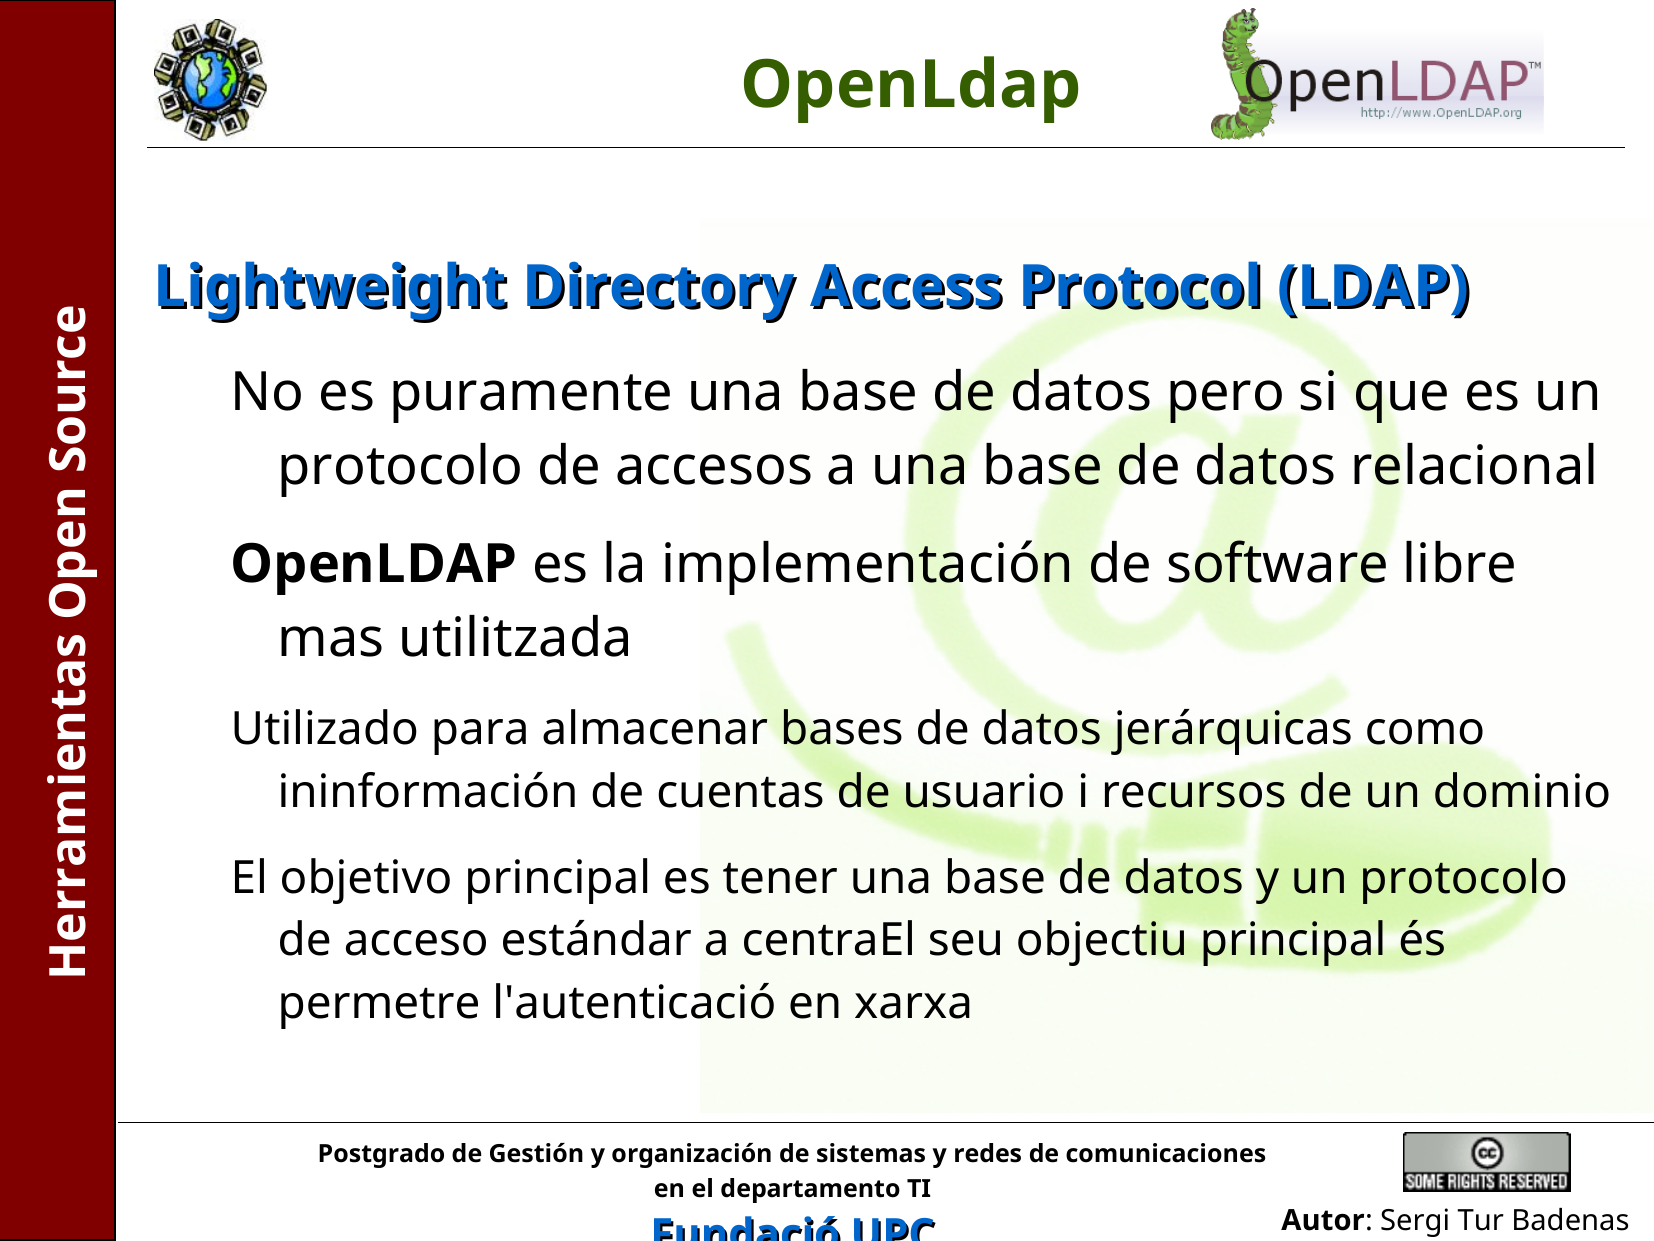

# OpenLdap
Lightweight Directory Access Protocol (LDAP)
No es puramente una base de datos pero si que es un protocolo de accesos a una base de datos relacional
OpenLDAP es la implementación de software libre mas utilitzada
Utilizado para almacenar bases de datos jerárquicas como ininformación de cuentas de usuario i recursos de un dominio
El objetivo principal es tener una base de datos y un protocolo de acceso estándar a centraEl seu objectiu principal és permetre l'autenticació en xarxa